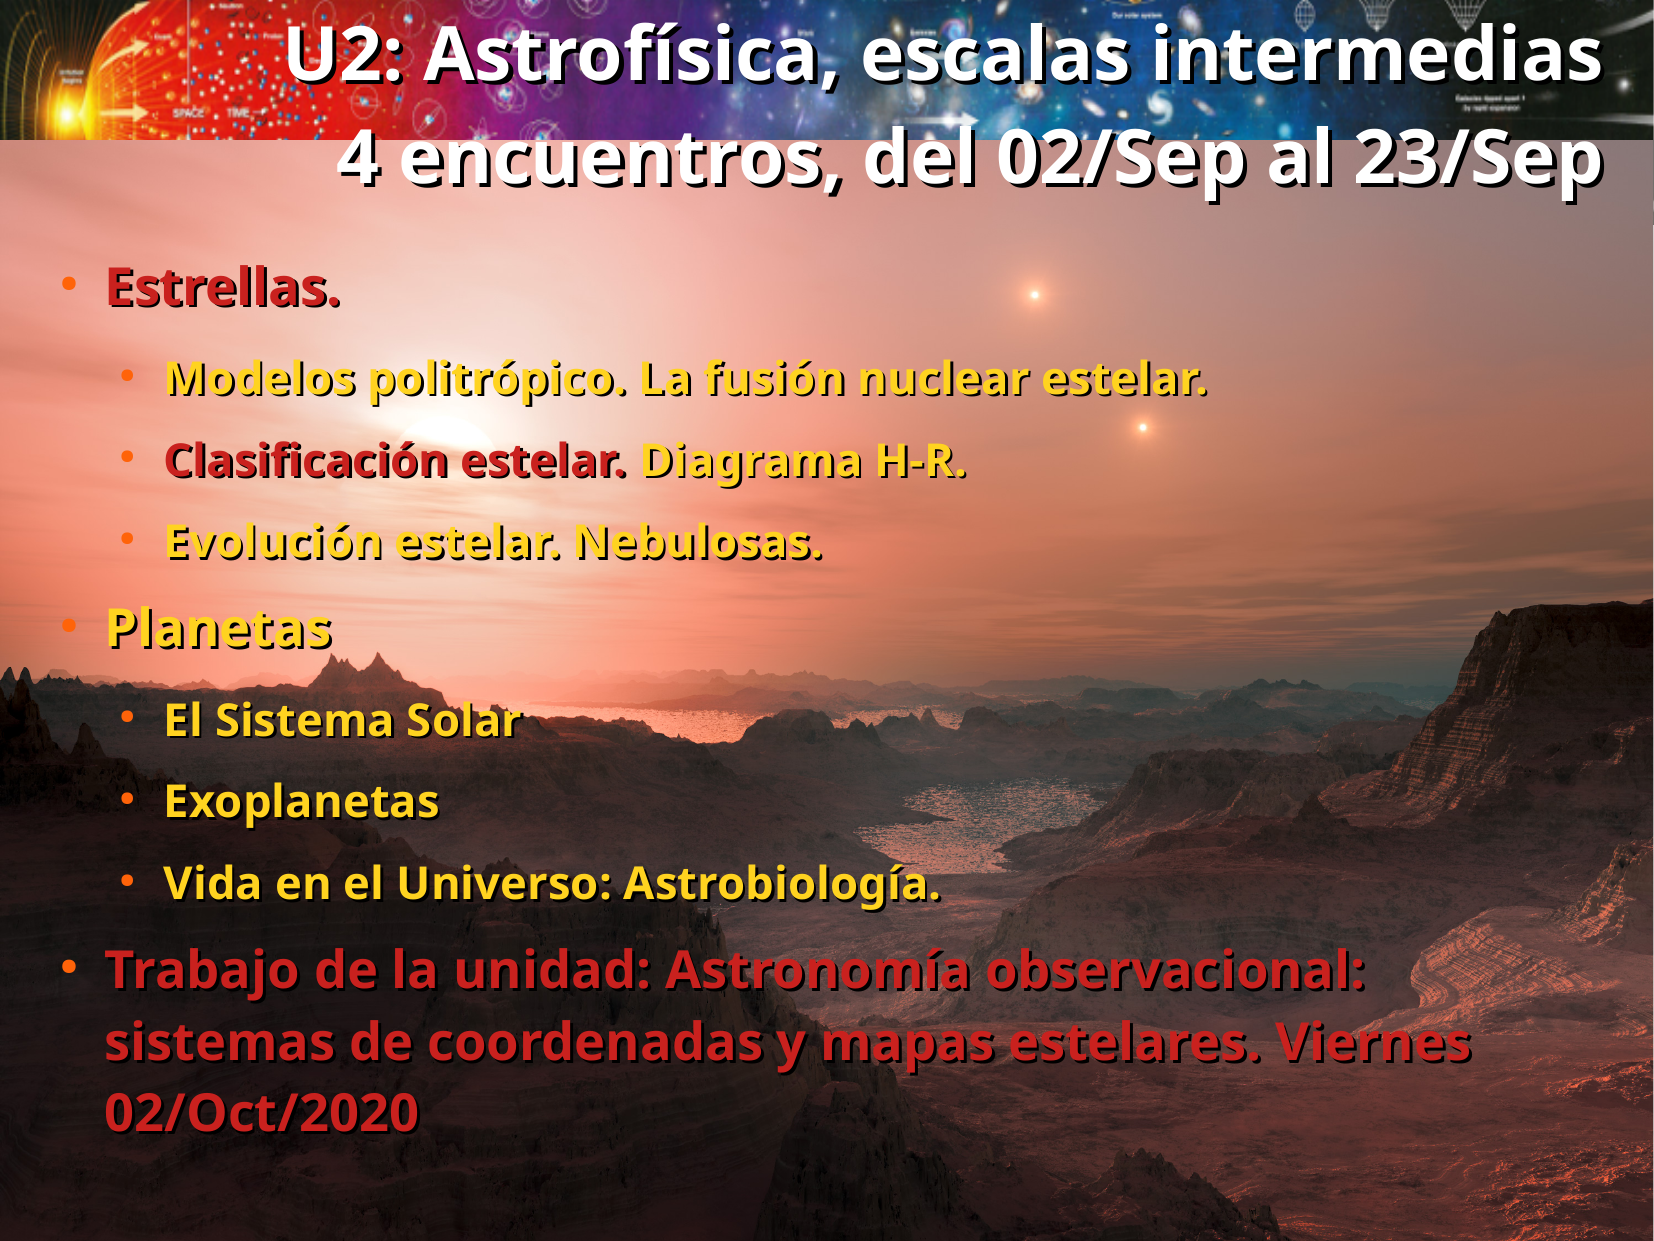

# U2: Astrofísica, escalas intermedias 4 encuentros, del 02/Sep al 23/Sep
Estrellas.
Modelos politrópico. La fusión nuclear estelar.
Clasificación estelar. Diagrama H-R.
Evolución estelar. Nebulosas.
Planetas
El Sistema Solar
Exoplanetas
Vida en el Universo: Astrobiología.
Trabajo de la unidad: Astronomía observacional: sistemas de coordenadas y mapas estelares. Viernes 02/Oct/2020
H. Asorey - Física IV B
17